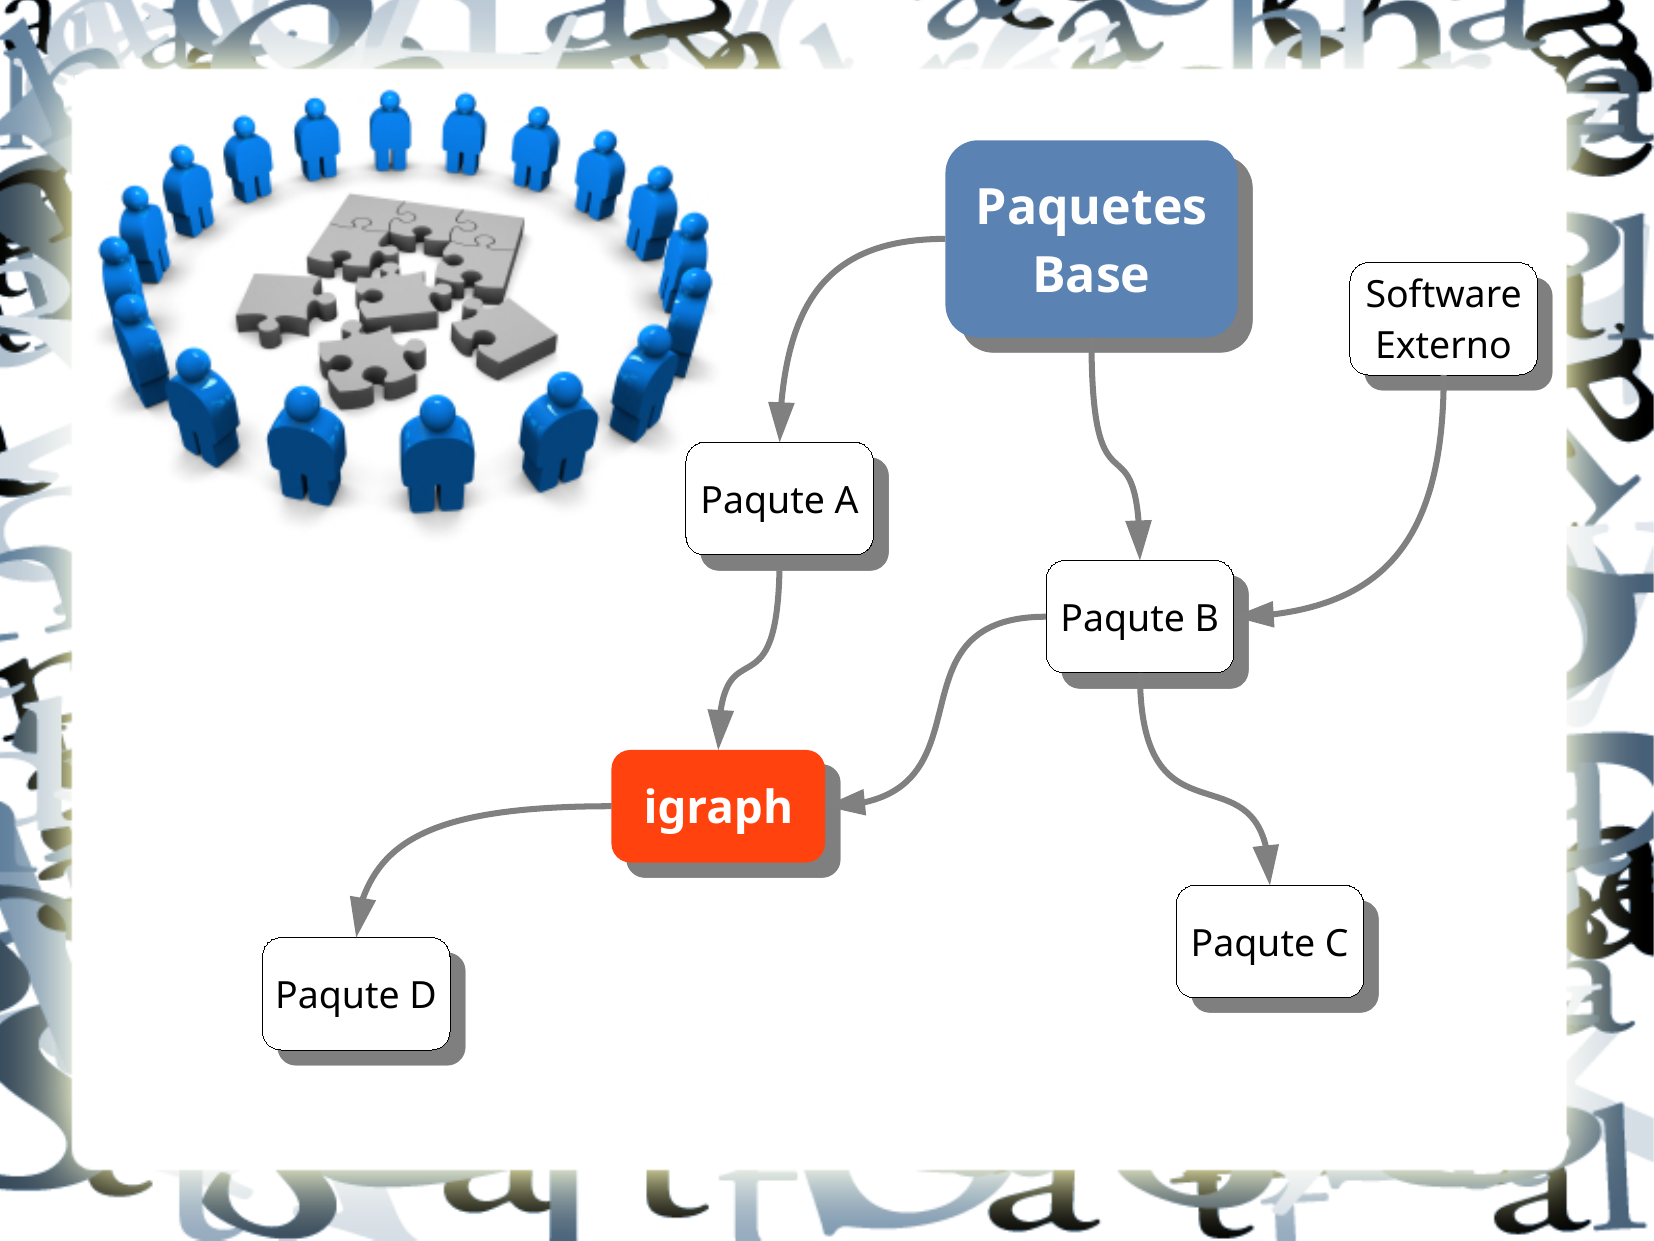

Paquetes
Base
Software
Externo
Paqute A
Paqute A
Paqute B
igraph
Paqute C
Paqute D